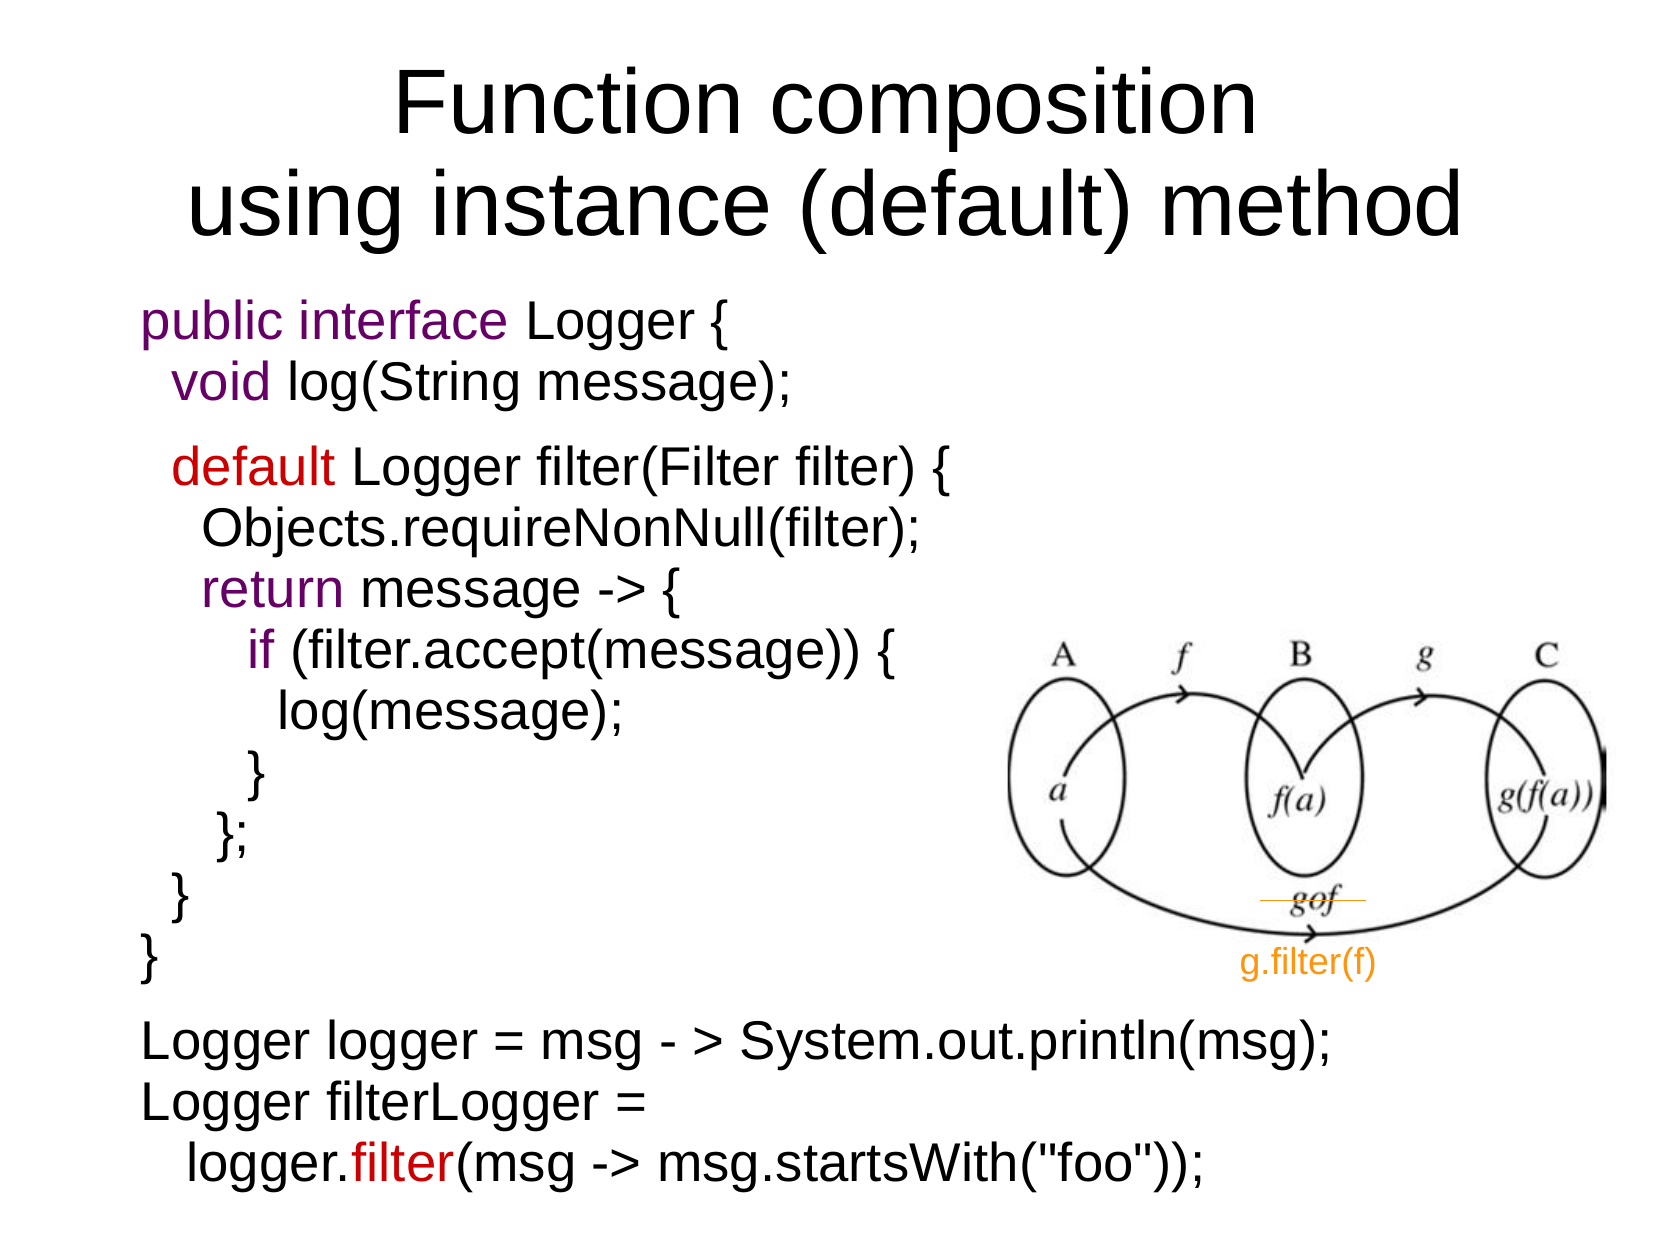

# Function composition using instance (default) method
public interface Logger {
 void log(String message);
 default Logger filter(Filter filter) {
 Objects.requireNonNull(filter);
 return message -> {
 if (filter.accept(message)) {
 log(message);
 }
 };
 }
}
Logger logger = msg - > System.out.println(msg);
Logger filterLogger =
 logger.filter(msg -> msg.startsWith("foo"));
g.filter(f)